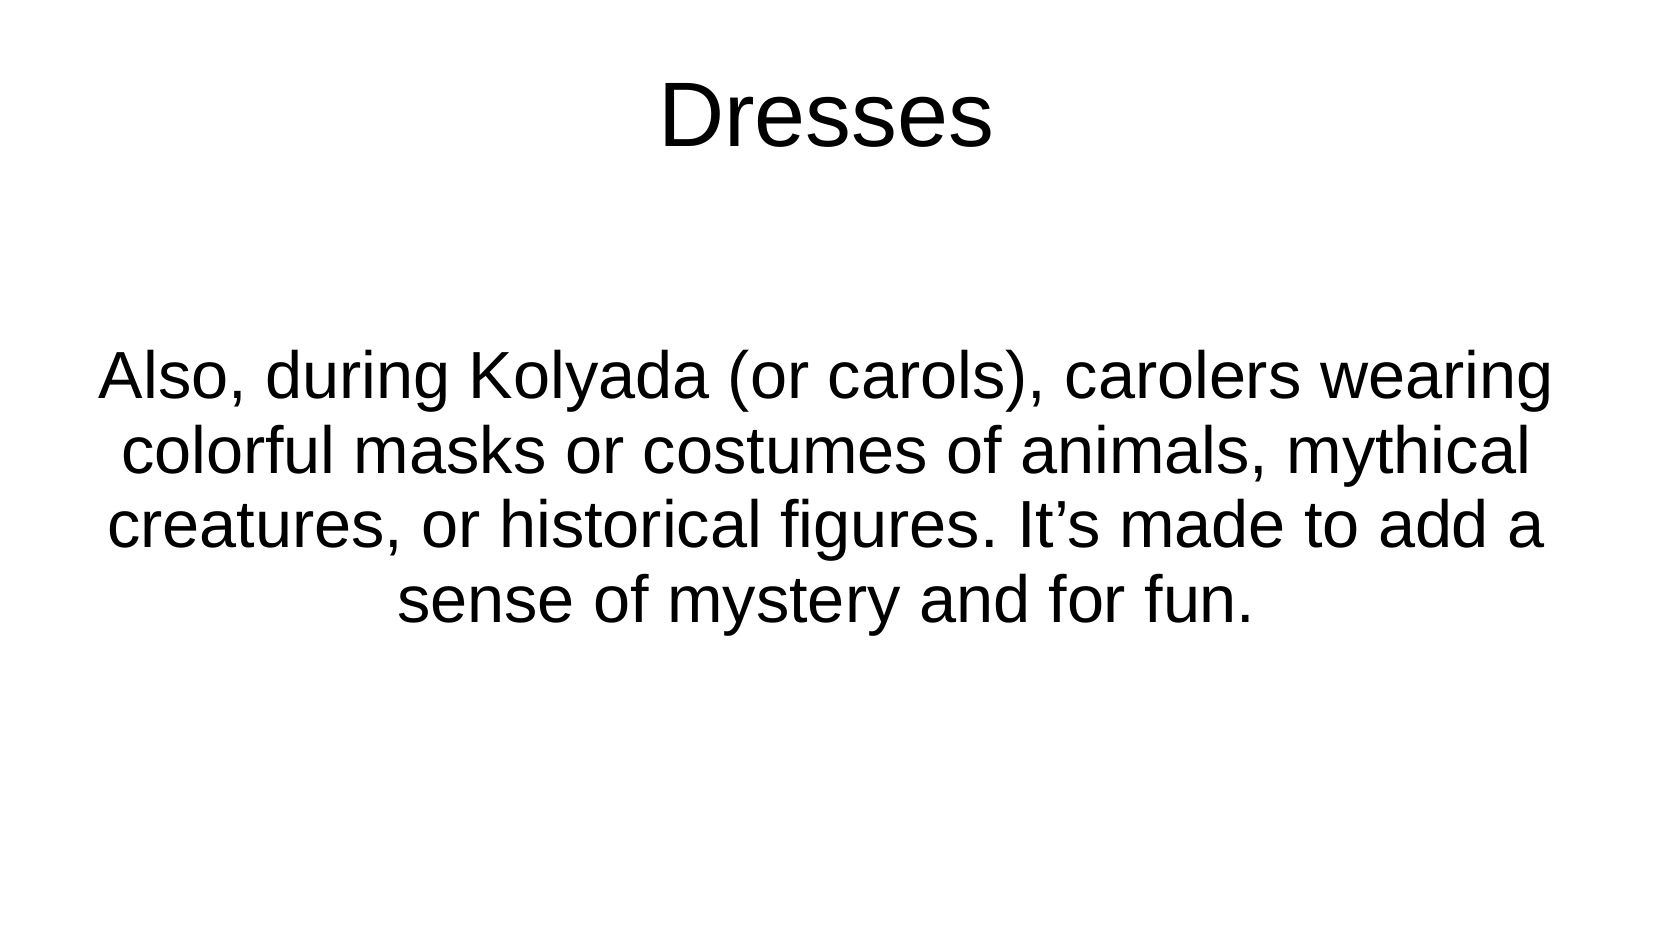

# Dresses
Also, during Kolyada (or carols), carolers wearing colorful masks or costumes of animals, mythical creatures, or historical figures. It’s made to add a sense of mystery and for fun.